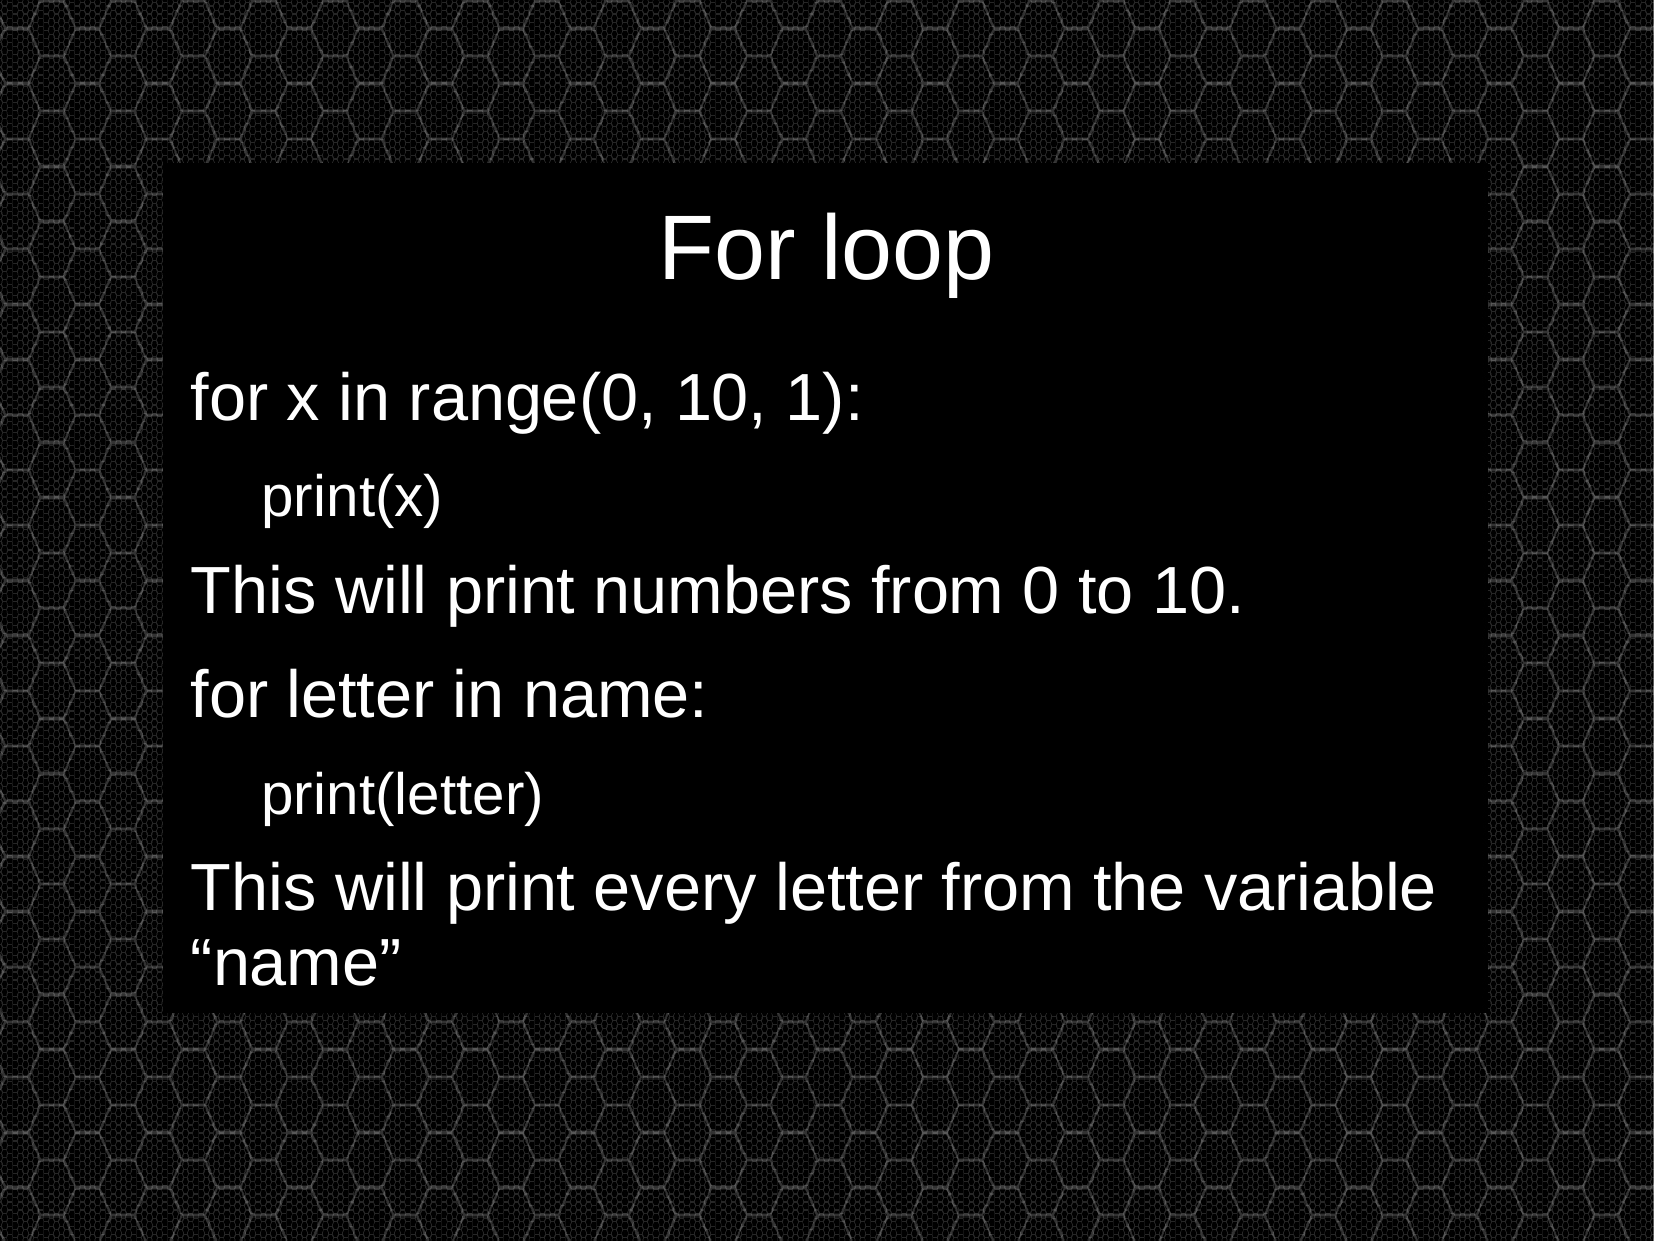

# For loop
for x in range(0, 10, 1):
print(x)
This will print numbers from 0 to 10.
for letter in name:
print(letter)
This will print every letter from the variable “name”